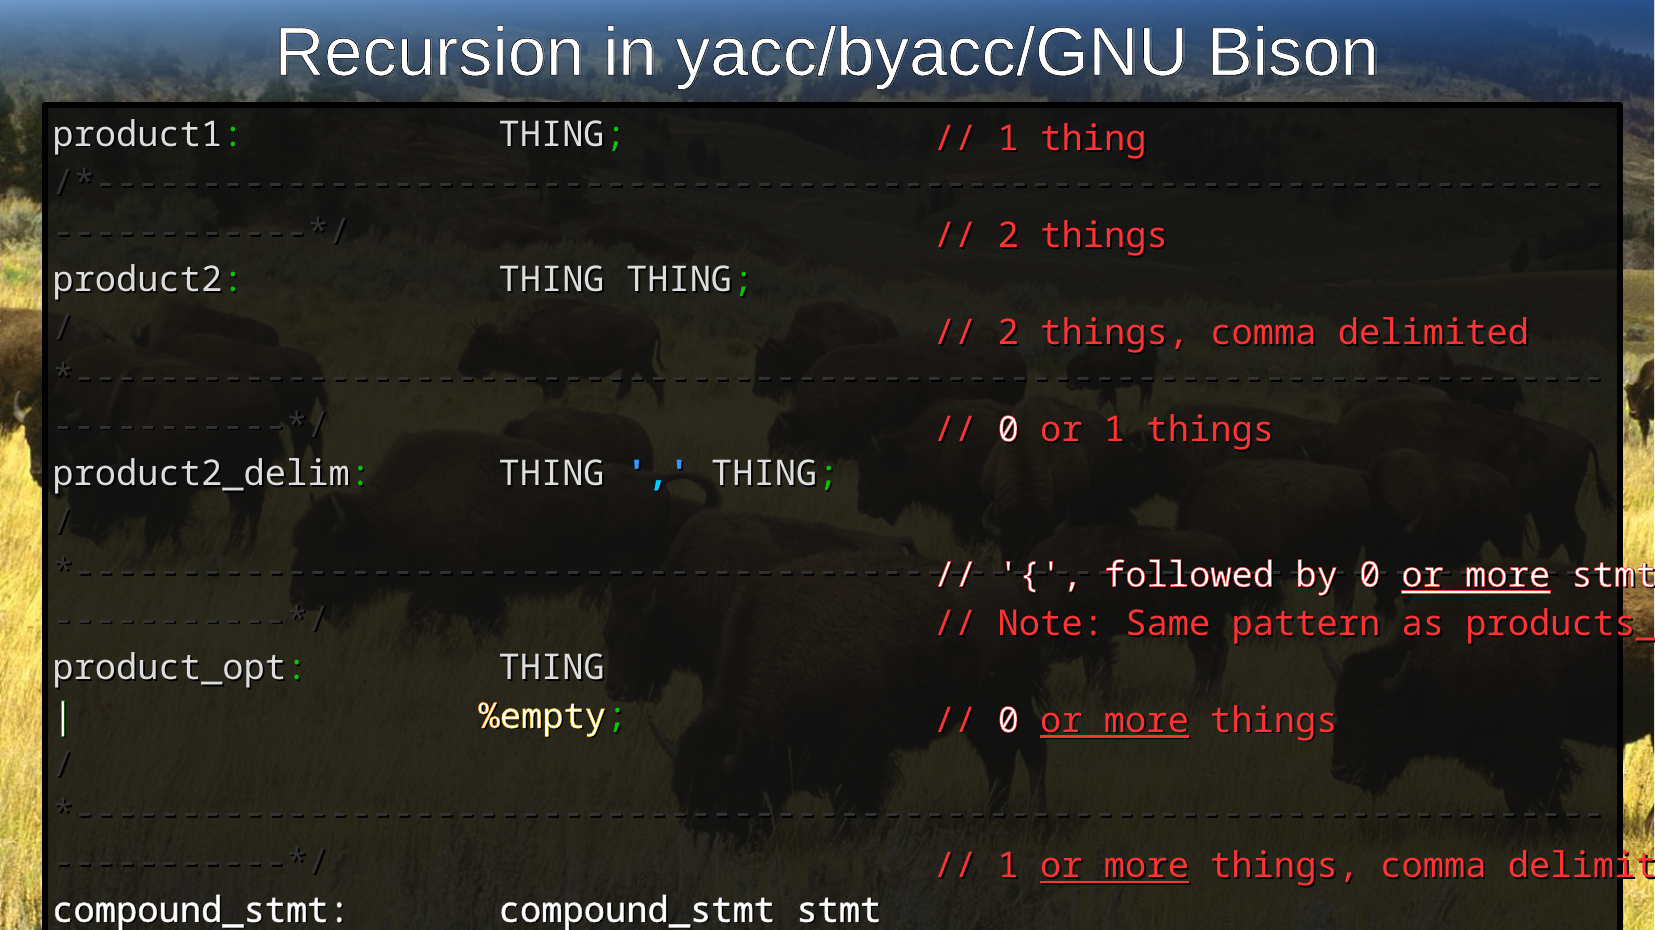

# Recursion in yacc/byacc/GNU Bison
product1: THING;
/*-----------------------------------------------------------------------------------*/
product2: THING THING;
/*-----------------------------------------------------------------------------------*/
product2_delim: THING ',' THING;
/*-----------------------------------------------------------------------------------*/
product_opt: THING
|		 %empty;
/*-----------------------------------------------------------------------------------*/
compound_stmt: compound_stmt stmt
| '{';
/*-----------------------------------------------------------------------------------*/
products_opt: products_opt THING
| %empty;
/*-----------------------------------------------------------------------------------*/
products1_delim: products1_delim ',' THING
| THING;
/*-----------------------------------------------------------------------------------*/
products1_delim_opt: products1_delim
| %empty;
// 1 thing
// 2 things
// 2 things, comma delimited
// 0 or 1 things
// '{', followed by 0 or more stmts
// Note: Same pattern as products_opt
// 0 or more things
// 1 or more things, comma delimited
// 0 or more things, comma delimited